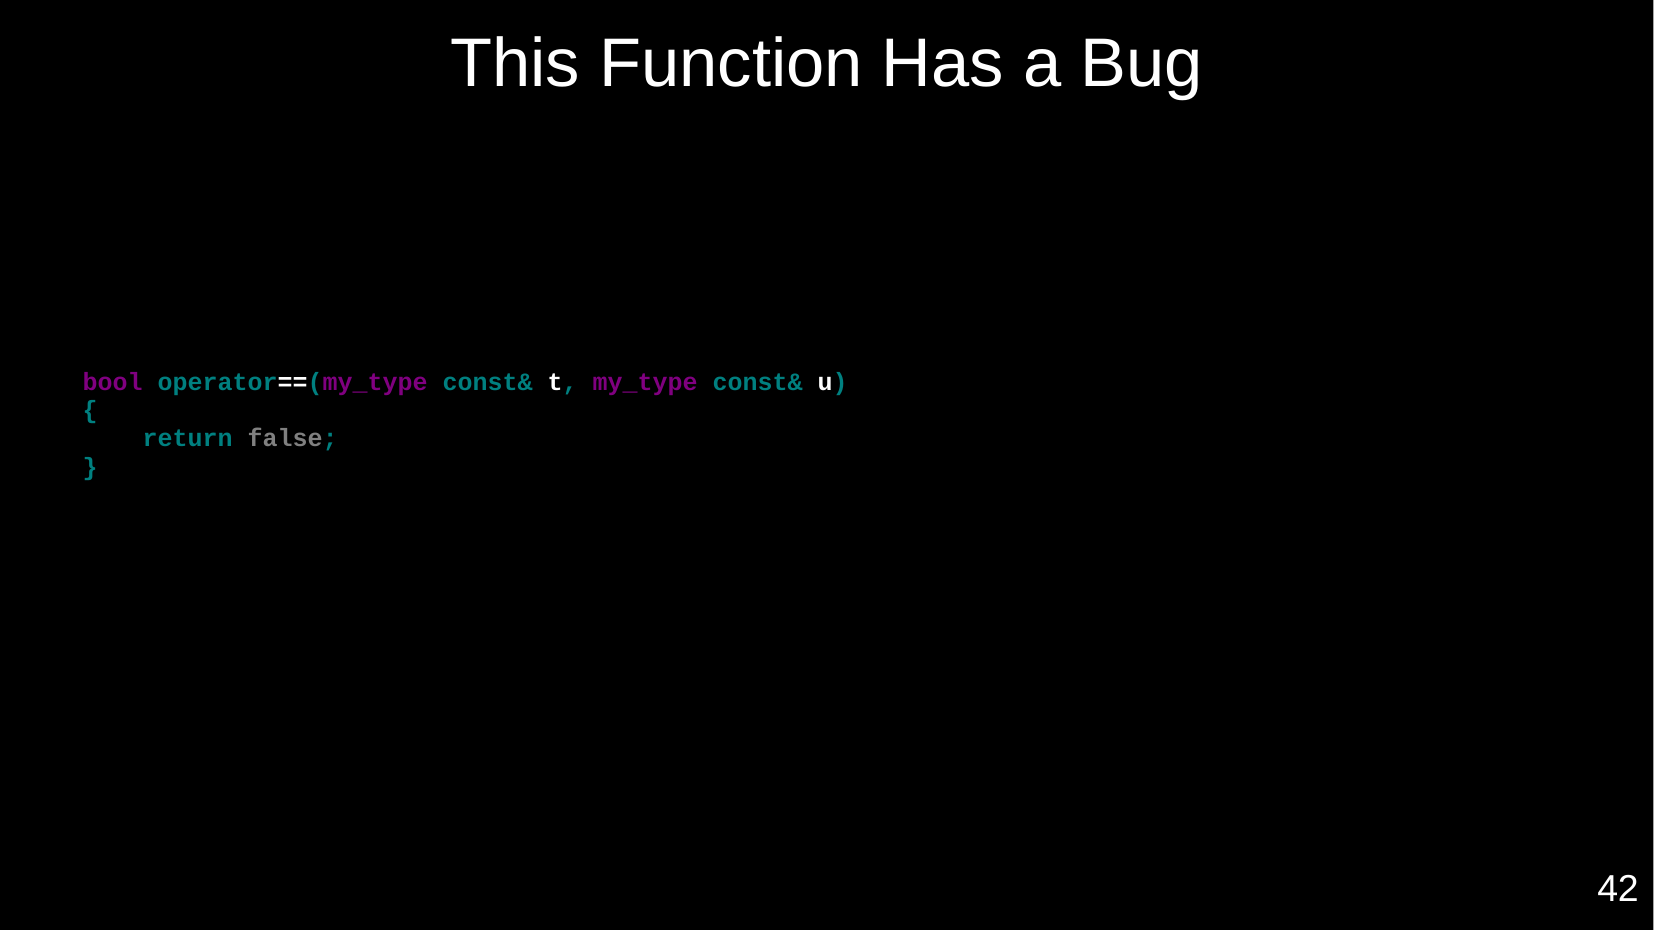

This Function Has a Bug
# bool operator==(my_type const& t, my_type const& u)
{
 return false;
}